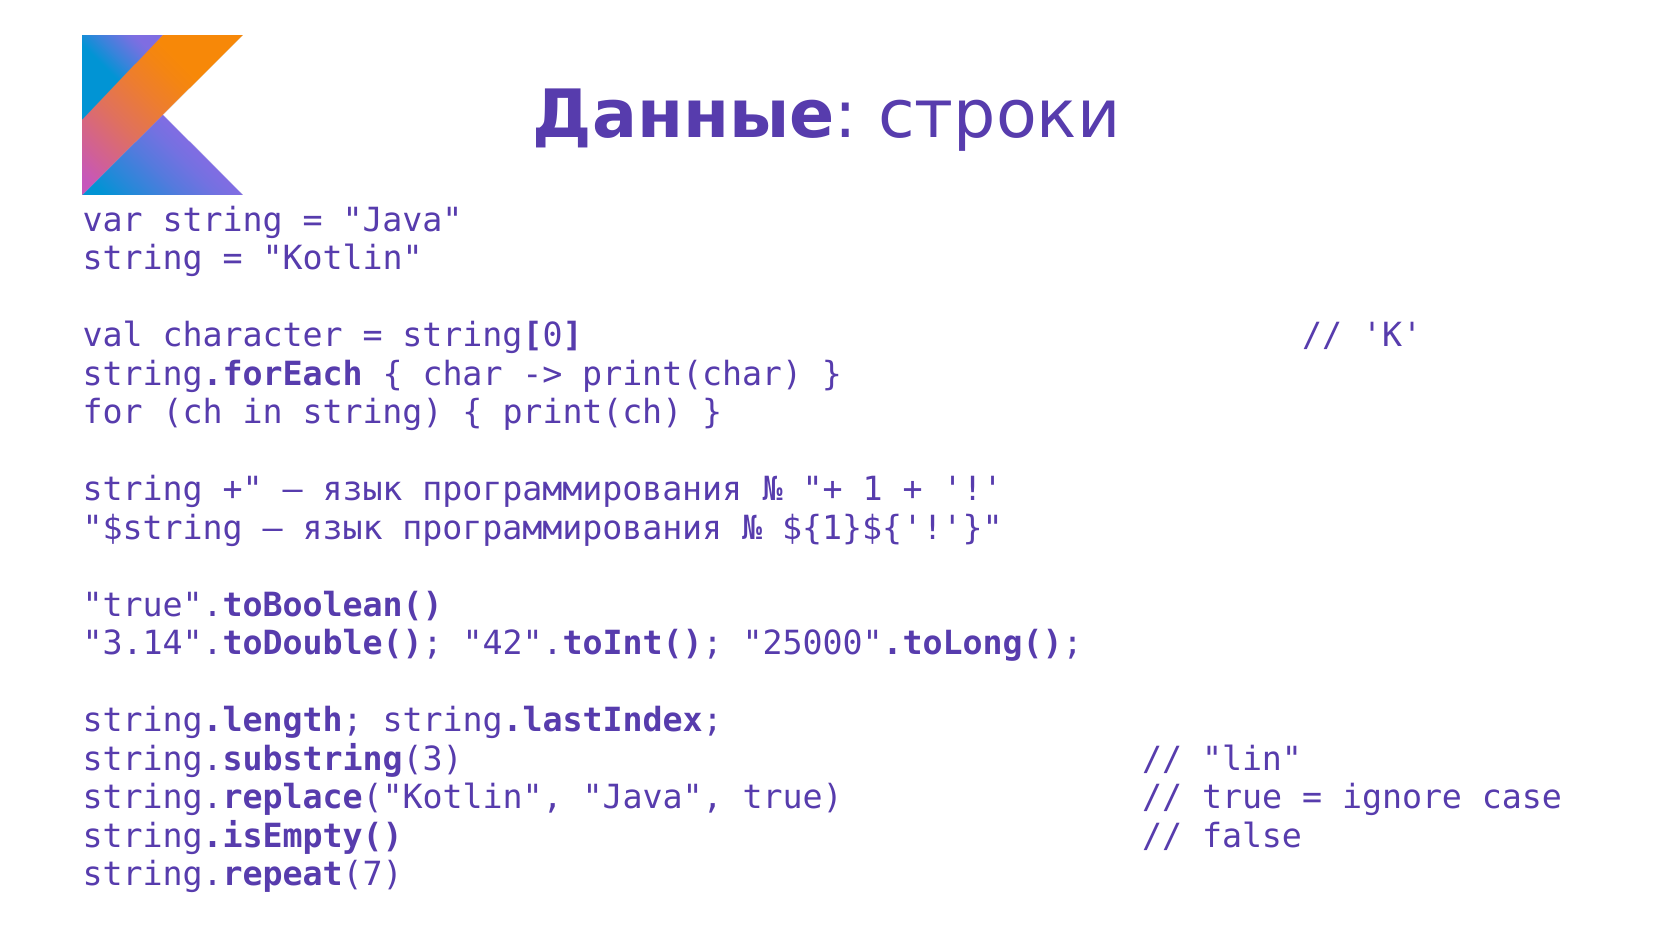

# Данные: строки
var string = "Java"
string = "Kotlin"
val character = string[0] // 'К'
string.forEach { char -> print(char) }
for (ch in string) { print(ch) }
string +" – язык программирования № "+ 1 + '!'
"$string – язык программирования № ${1}${'!'}"
"true".toBoolean()
"3.14".toDouble(); "42".toInt(); "25000".toLong();
string.length; string.lastIndex;
string.substring(3) // "lin"
string.replace("Kotlin", "Java", true) // true = ignore case
string.isEmpty() // false
string.repeat(7)